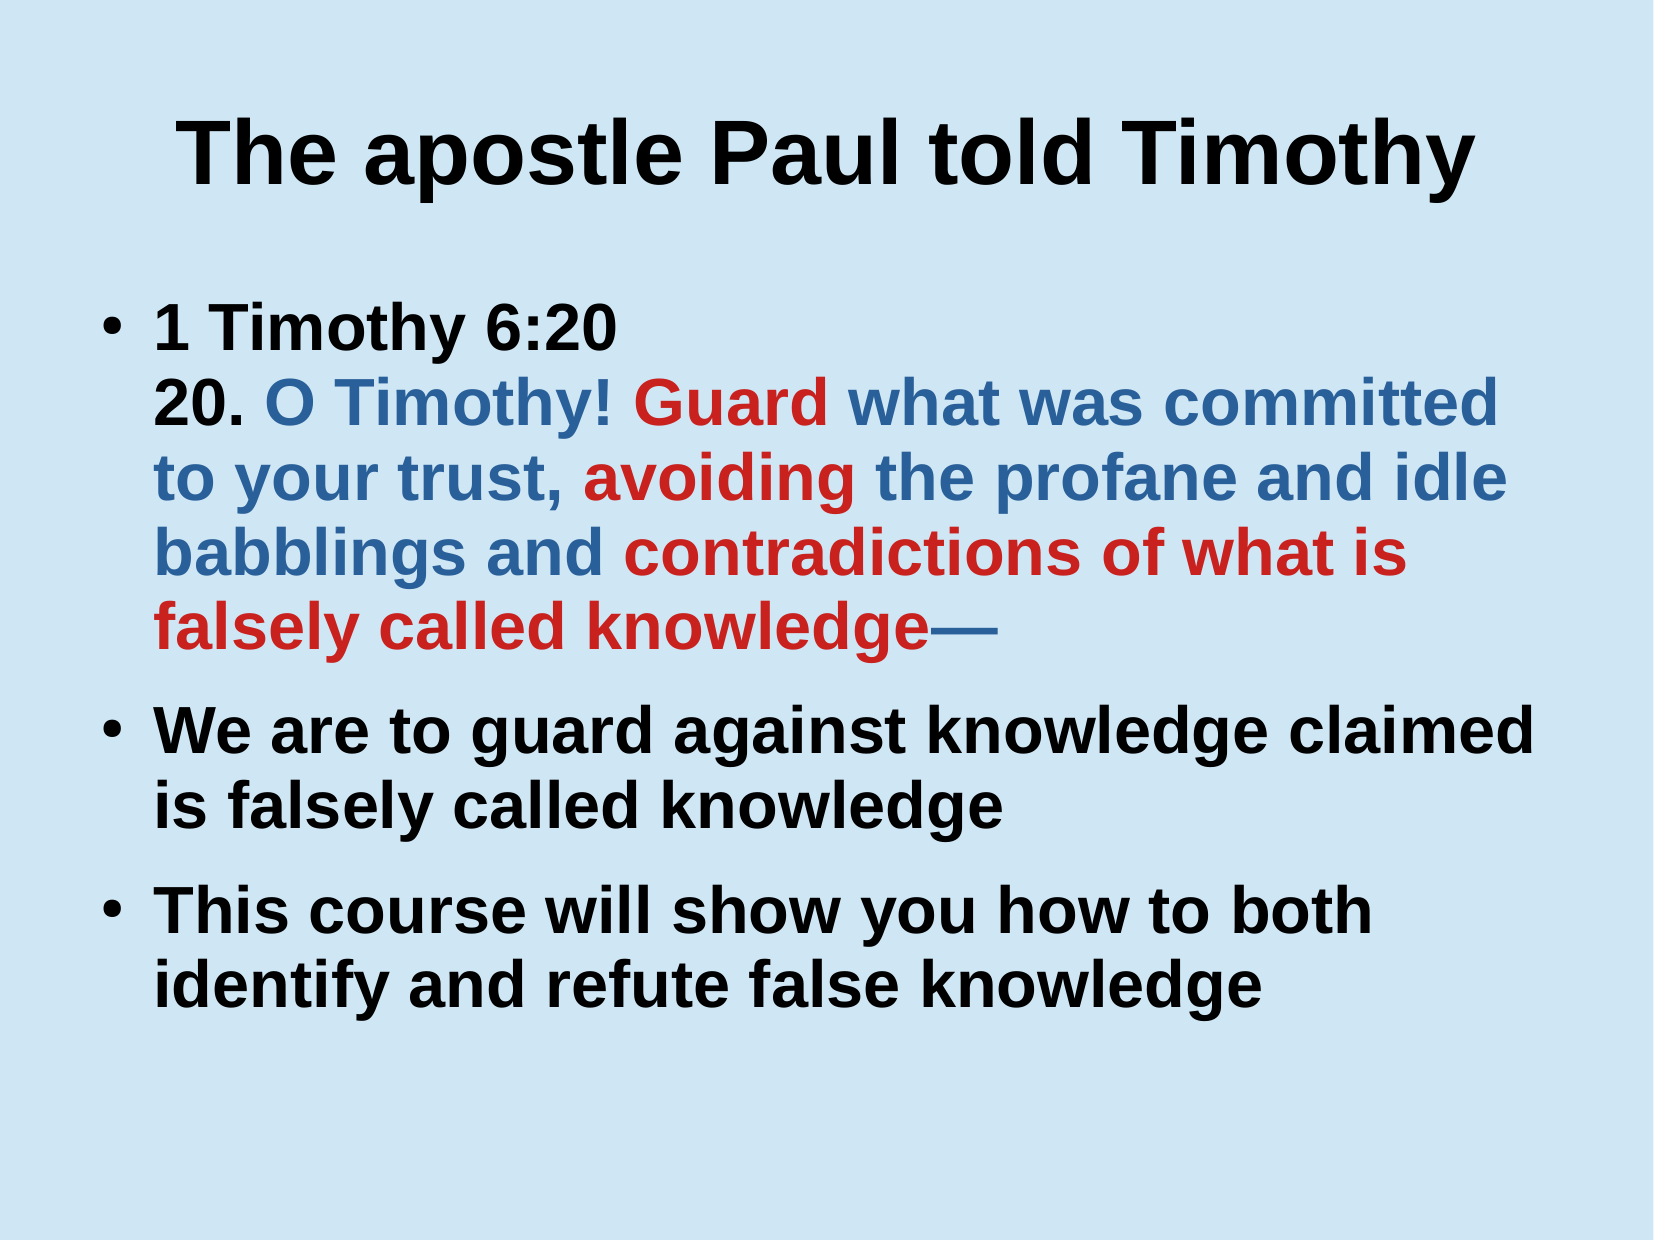

# The apostle Paul told Timothy
1 Timothy 6:20
20. O Timothy! Guard what was committed to your trust, avoiding the profane and idle babblings and contradictions of what is falsely called knowledge—
We are to guard against knowledge claimed is falsely called knowledge
This course will show you how to both identify and refute false knowledge